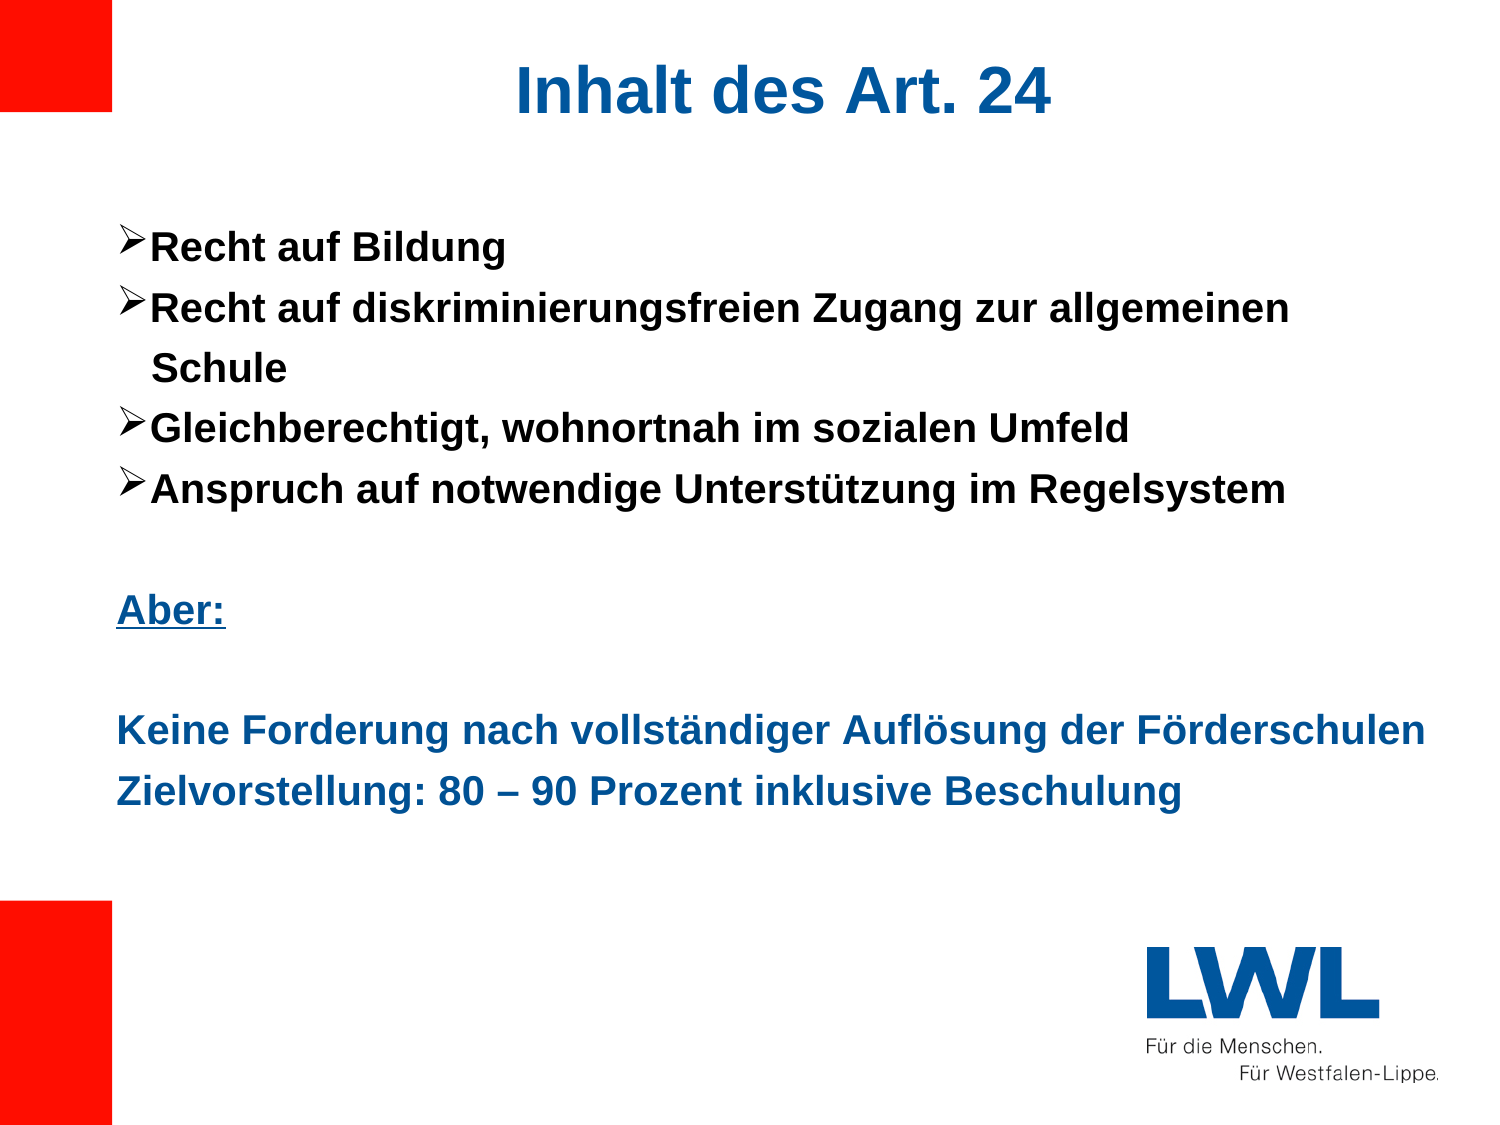

# Inhalt des Art. 24
Recht auf Bildung
Recht auf diskriminierungsfreien Zugang zur allgemeinen
 Schule
Gleichberechtigt, wohnortnah im sozialen Umfeld
Anspruch auf notwendige Unterstützung im Regelsystem
Aber:
Keine Forderung nach vollständiger Auflösung der Förderschulen
Zielvorstellung: 80 – 90 Prozent inklusive Beschulung